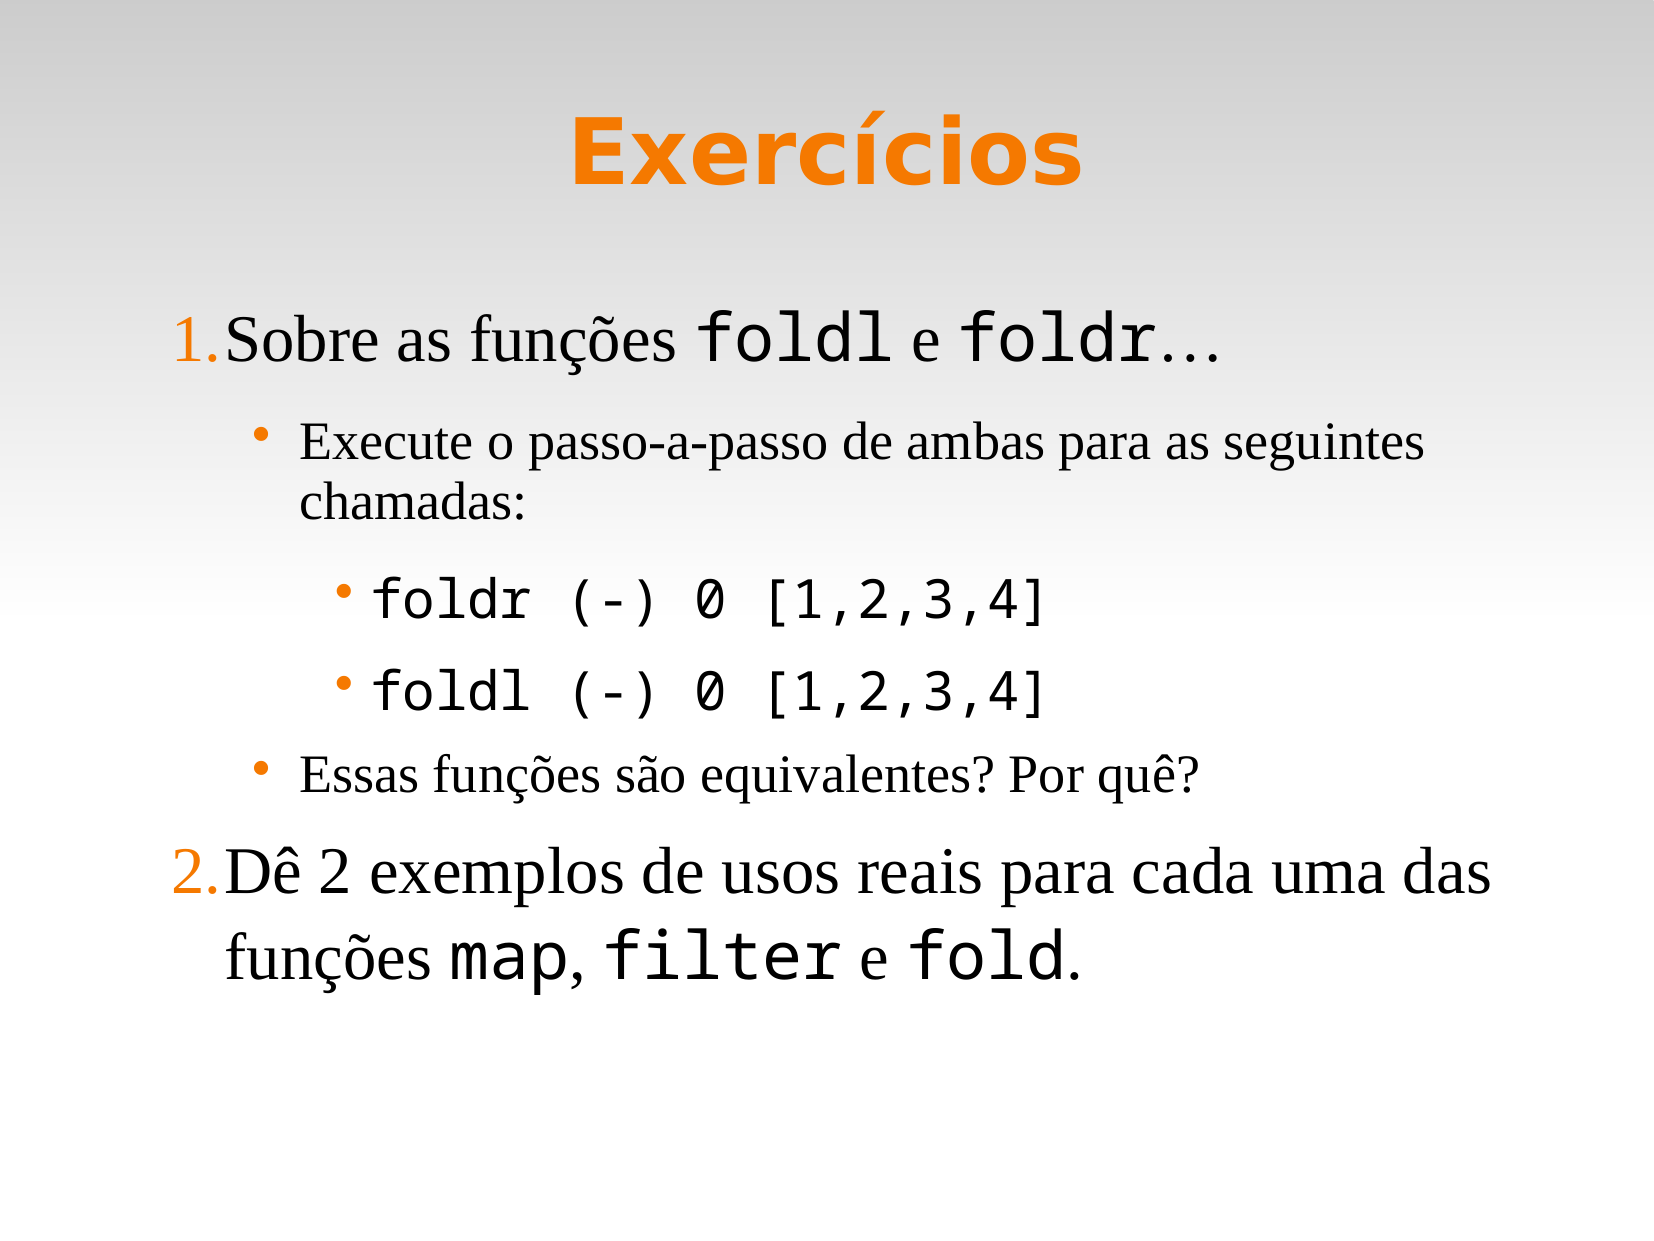

# Exercícios
Sobre as funções foldl e foldr…
Execute o passo-a-passo de ambas para as seguintes chamadas:
foldr (-) 0 [1,2,3,4]
foldl (-) 0 [1,2,3,4]
Essas funções são equivalentes? Por quê?
Dê 2 exemplos de usos reais para cada uma das funções map, filter e fold.